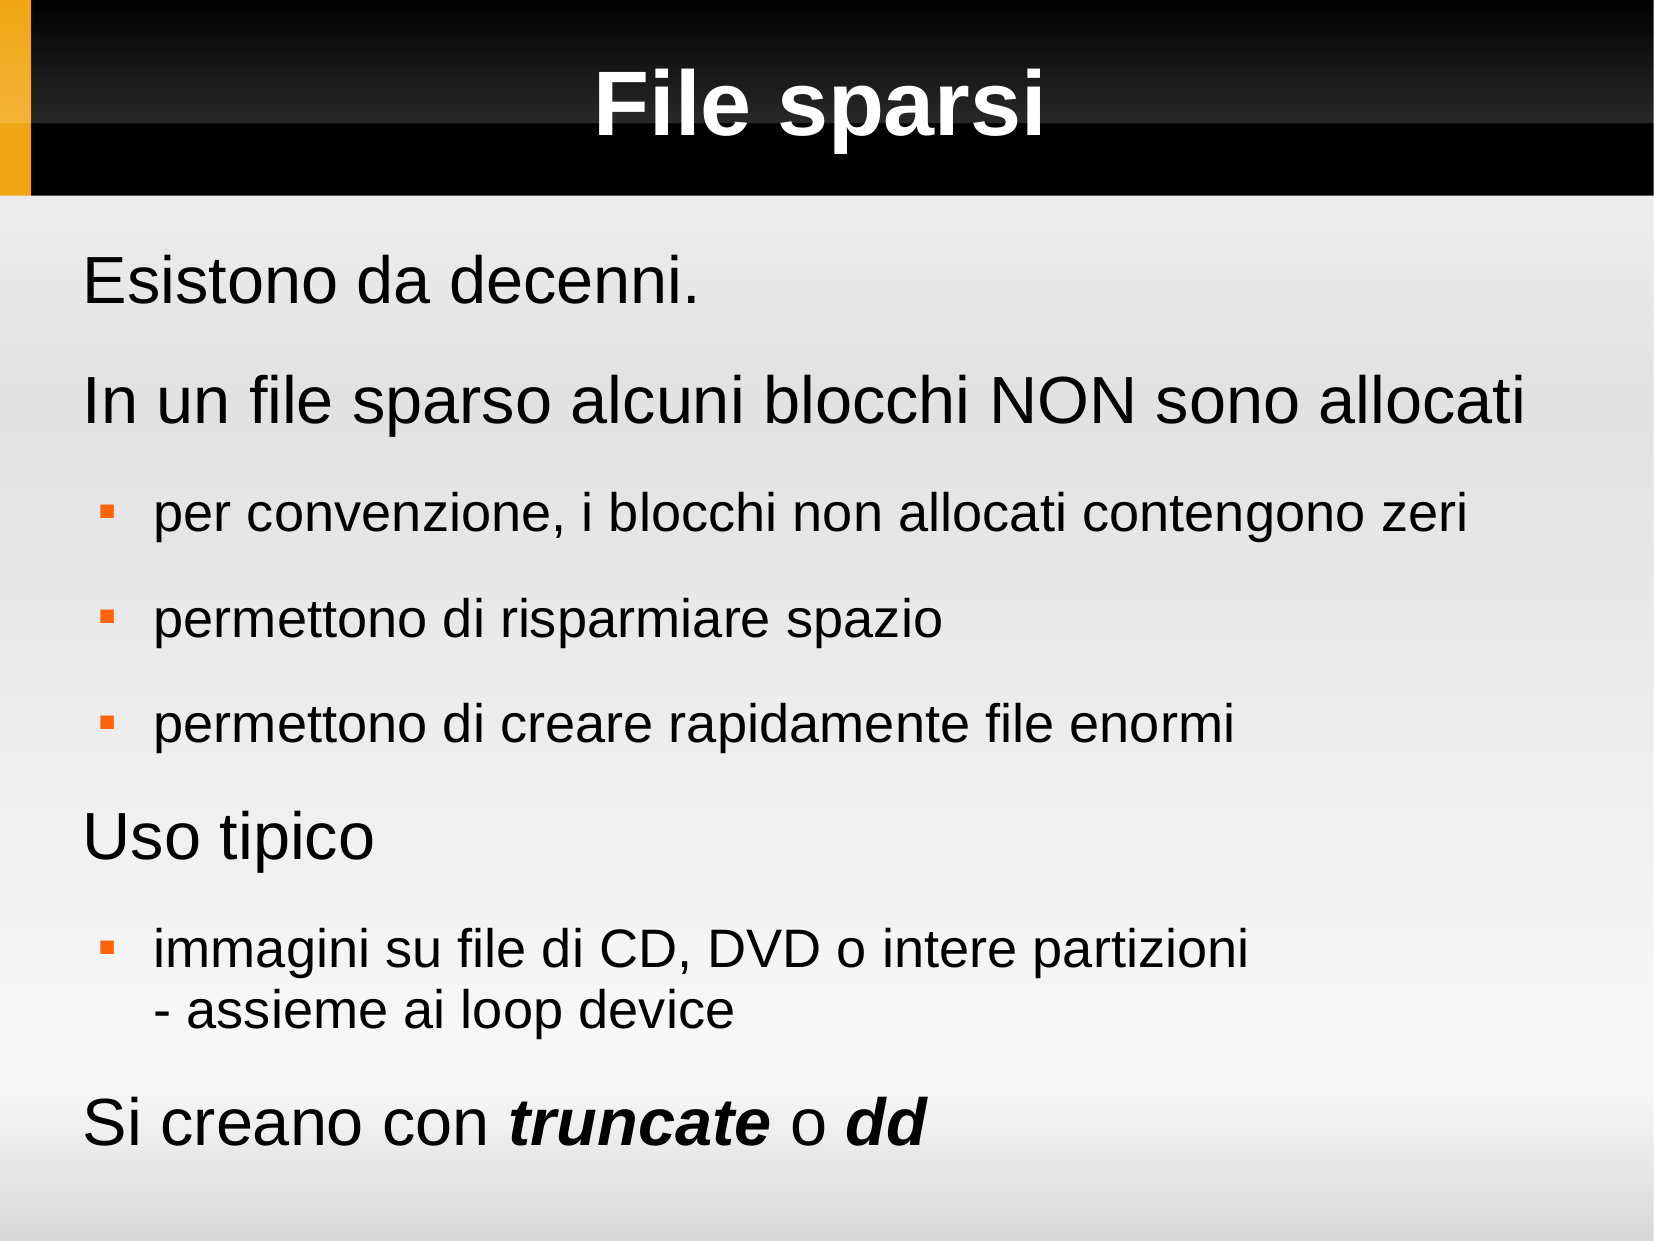

# File sparsi
Esistono da decenni.
In un file sparso alcuni blocchi NON sono allocati
per convenzione, i blocchi non allocati contengono zeri
permettono di risparmiare spazio
permettono di creare rapidamente file enormi
Uso tipico
immagini su file di CD, DVD o intere partizioni
- assieme ai loop device
Si creano con truncate o dd